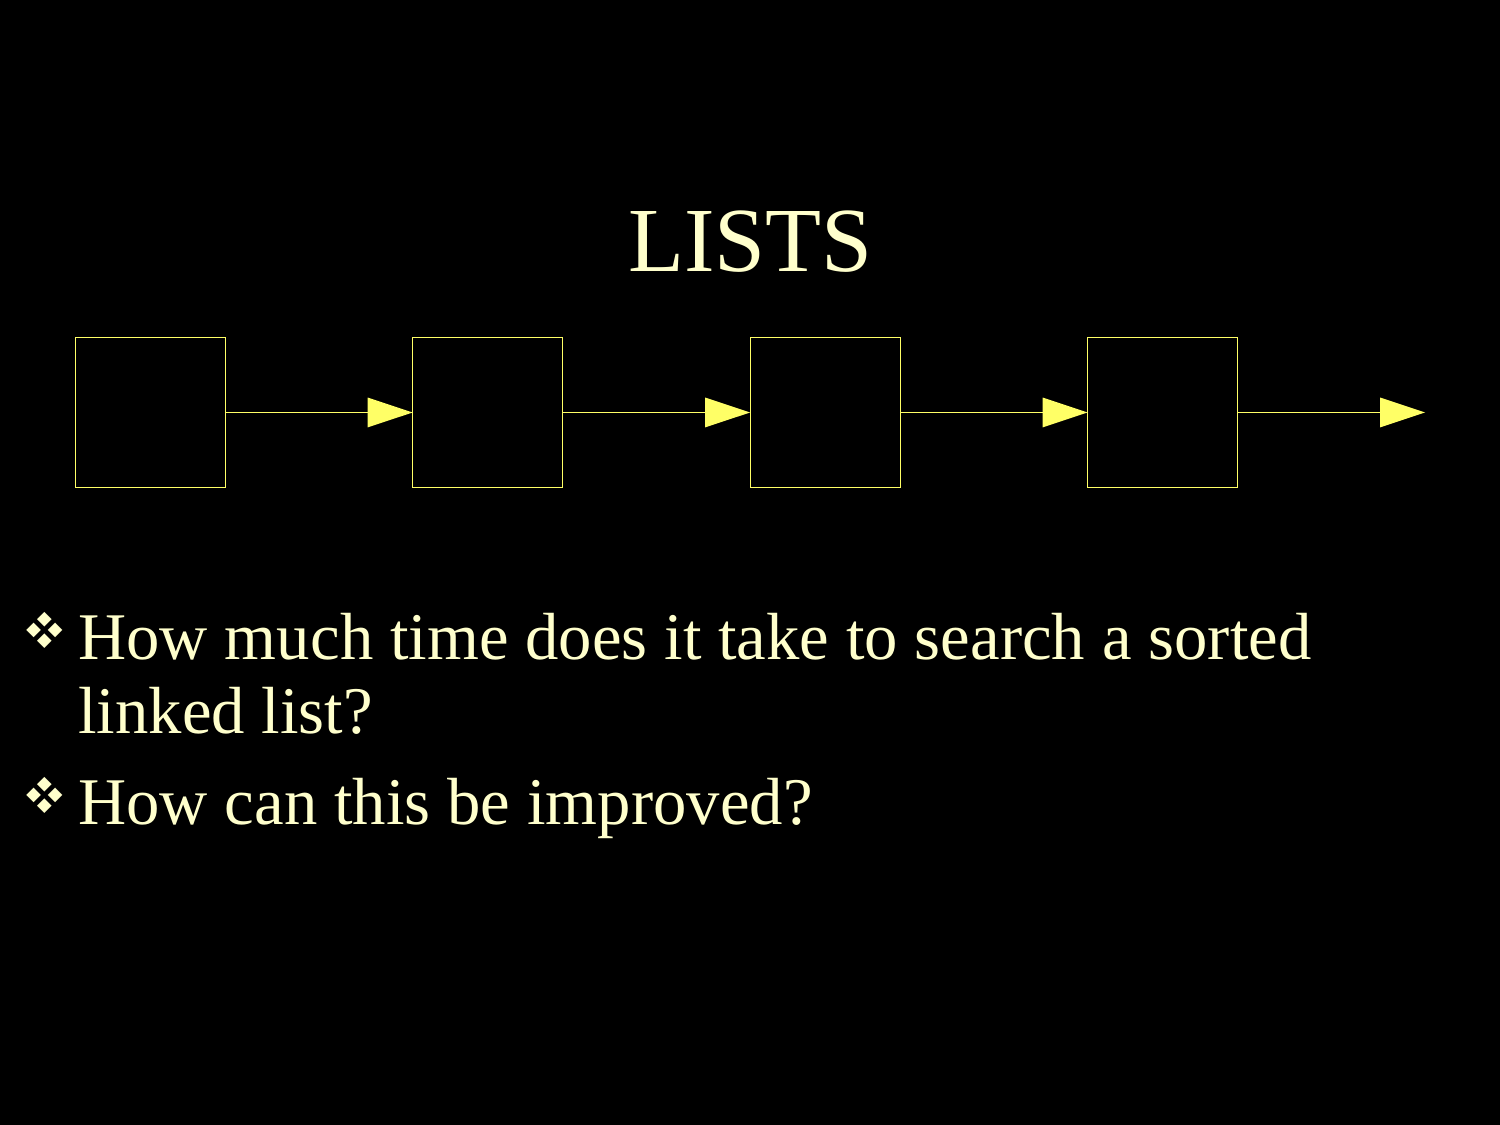

# LISTS
How much time does it take to search a sorted linked list?
How can this be improved?